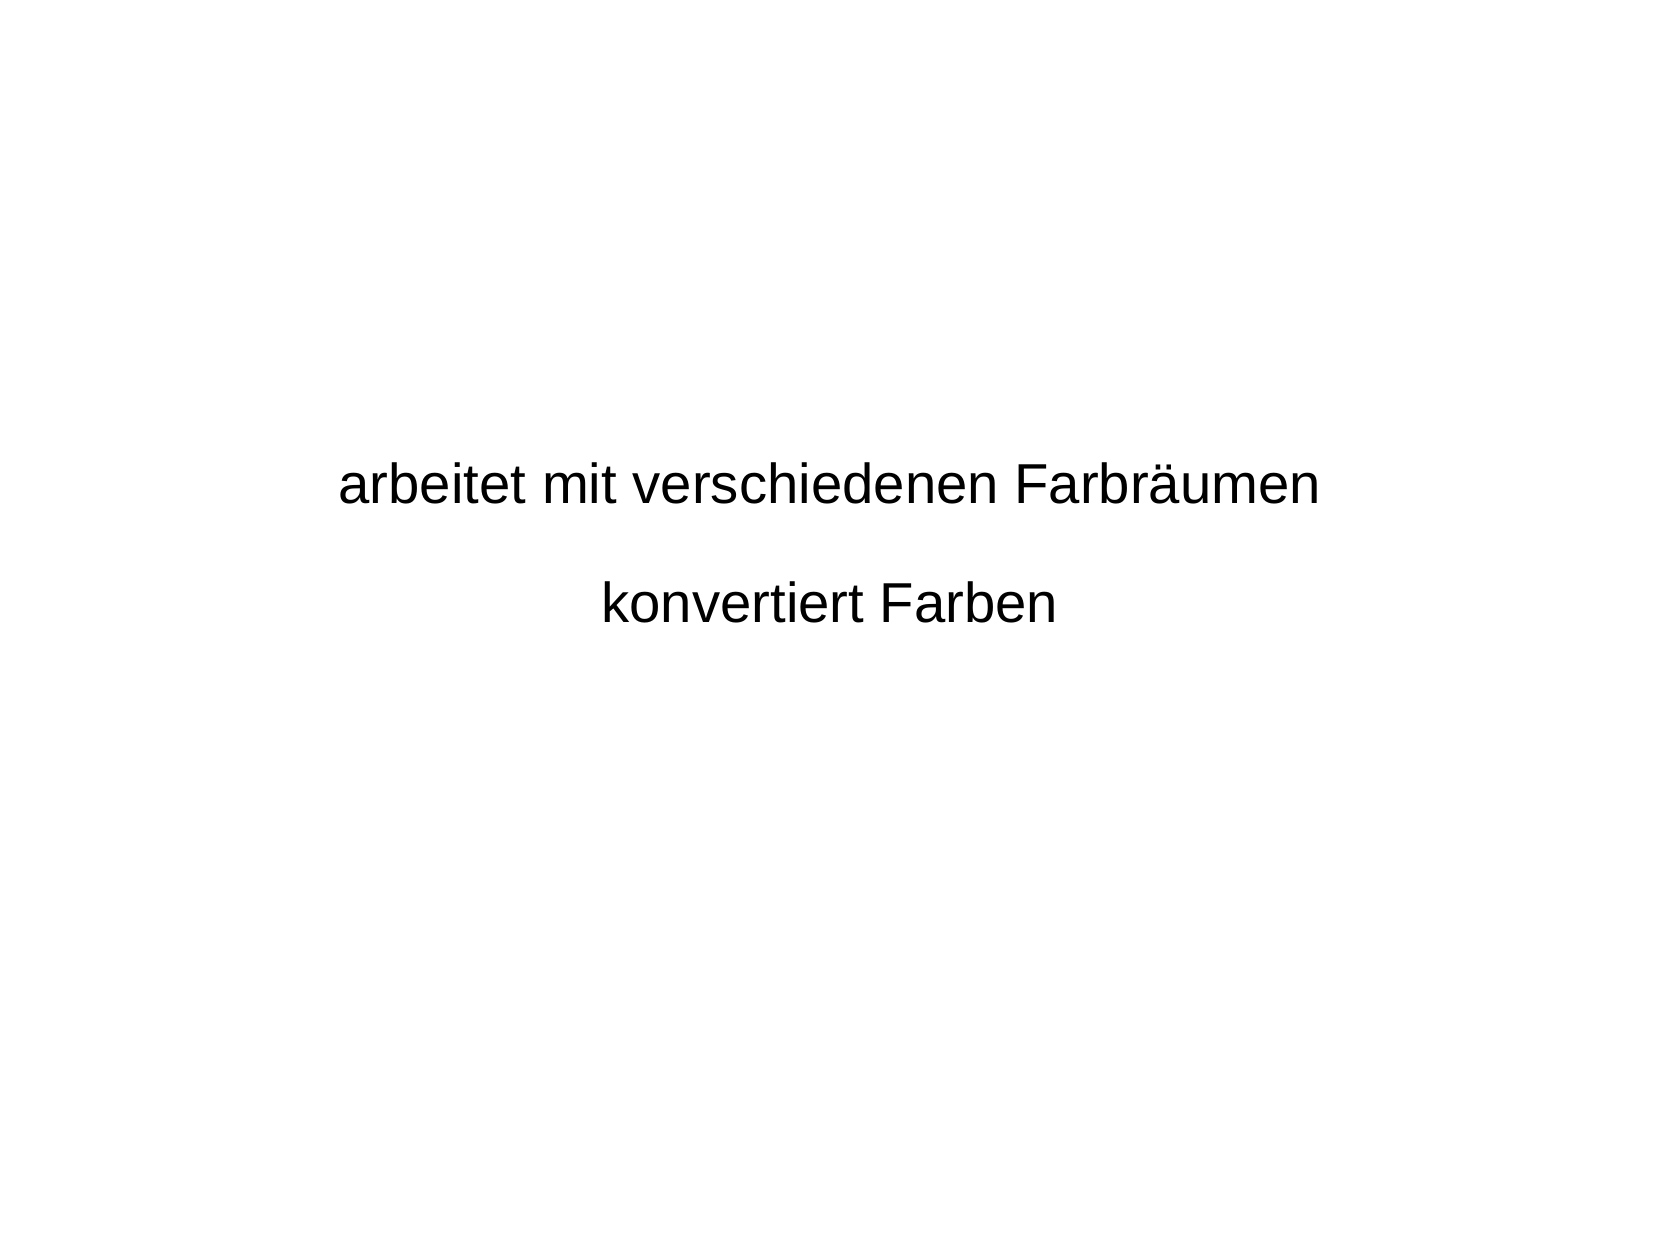

# arbeitet mit verschiedenen Farbräumen
konvertiert Farben